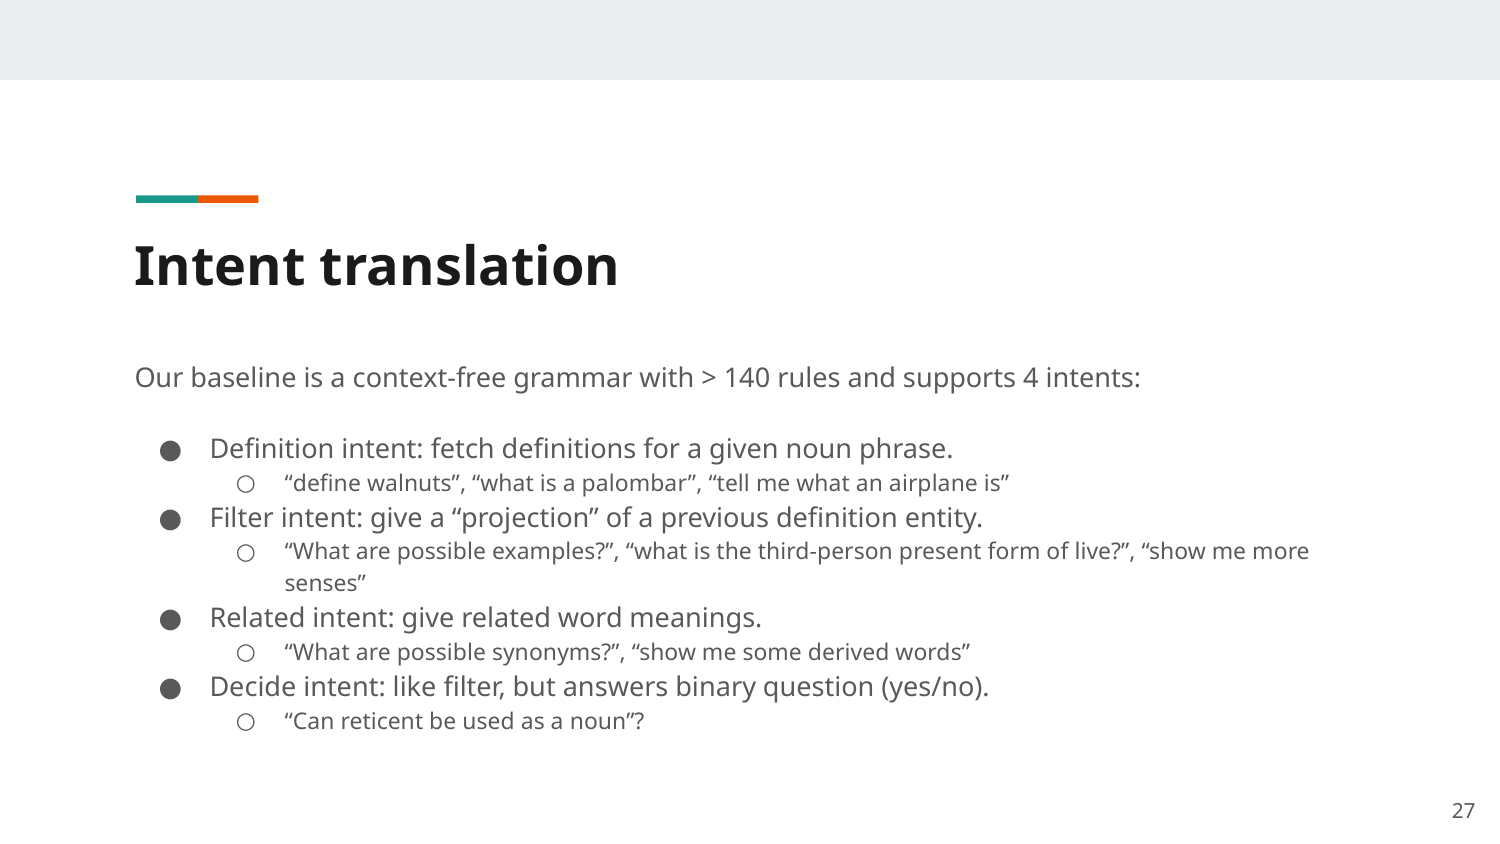

# Intent translation
Our baseline is a context-free grammar with > 140 rules and supports 4 intents:
Definition intent: fetch definitions for a given noun phrase.
“define walnuts”, “what is a palombar”, “tell me what an airplane is”
Filter intent: give a “projection” of a previous definition entity.
“What are possible examples?”, “what is the third-person present form of live?”, “show me more senses”
Related intent: give related word meanings.
“What are possible synonyms?”, “show me some derived words”
Decide intent: like filter, but answers binary question (yes/no).
“Can reticent be used as a noun”?